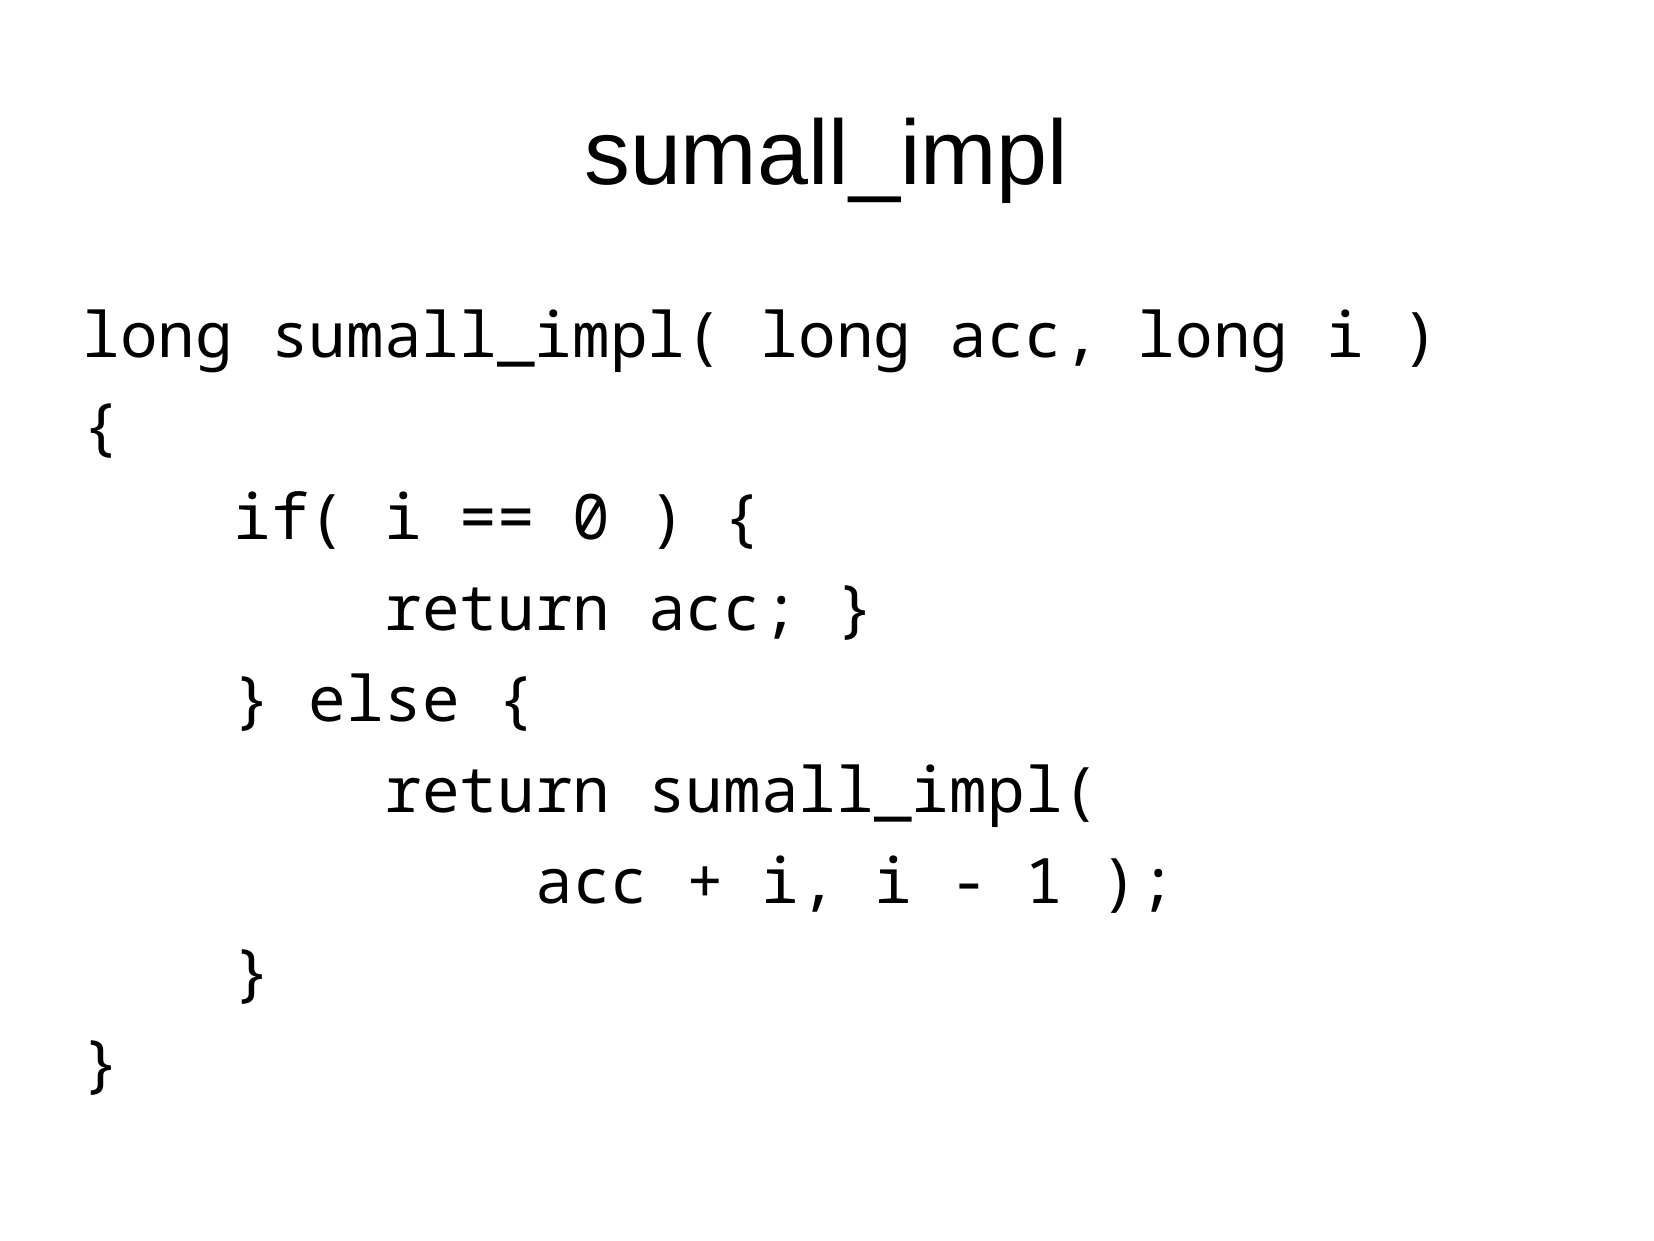

# sumall_impl
long sumall_impl( long acc, long i )
{
 if( i == 0 ) {
 return acc; }
 } else {
 return sumall_impl(
 acc + i, i - 1 );
 }
}